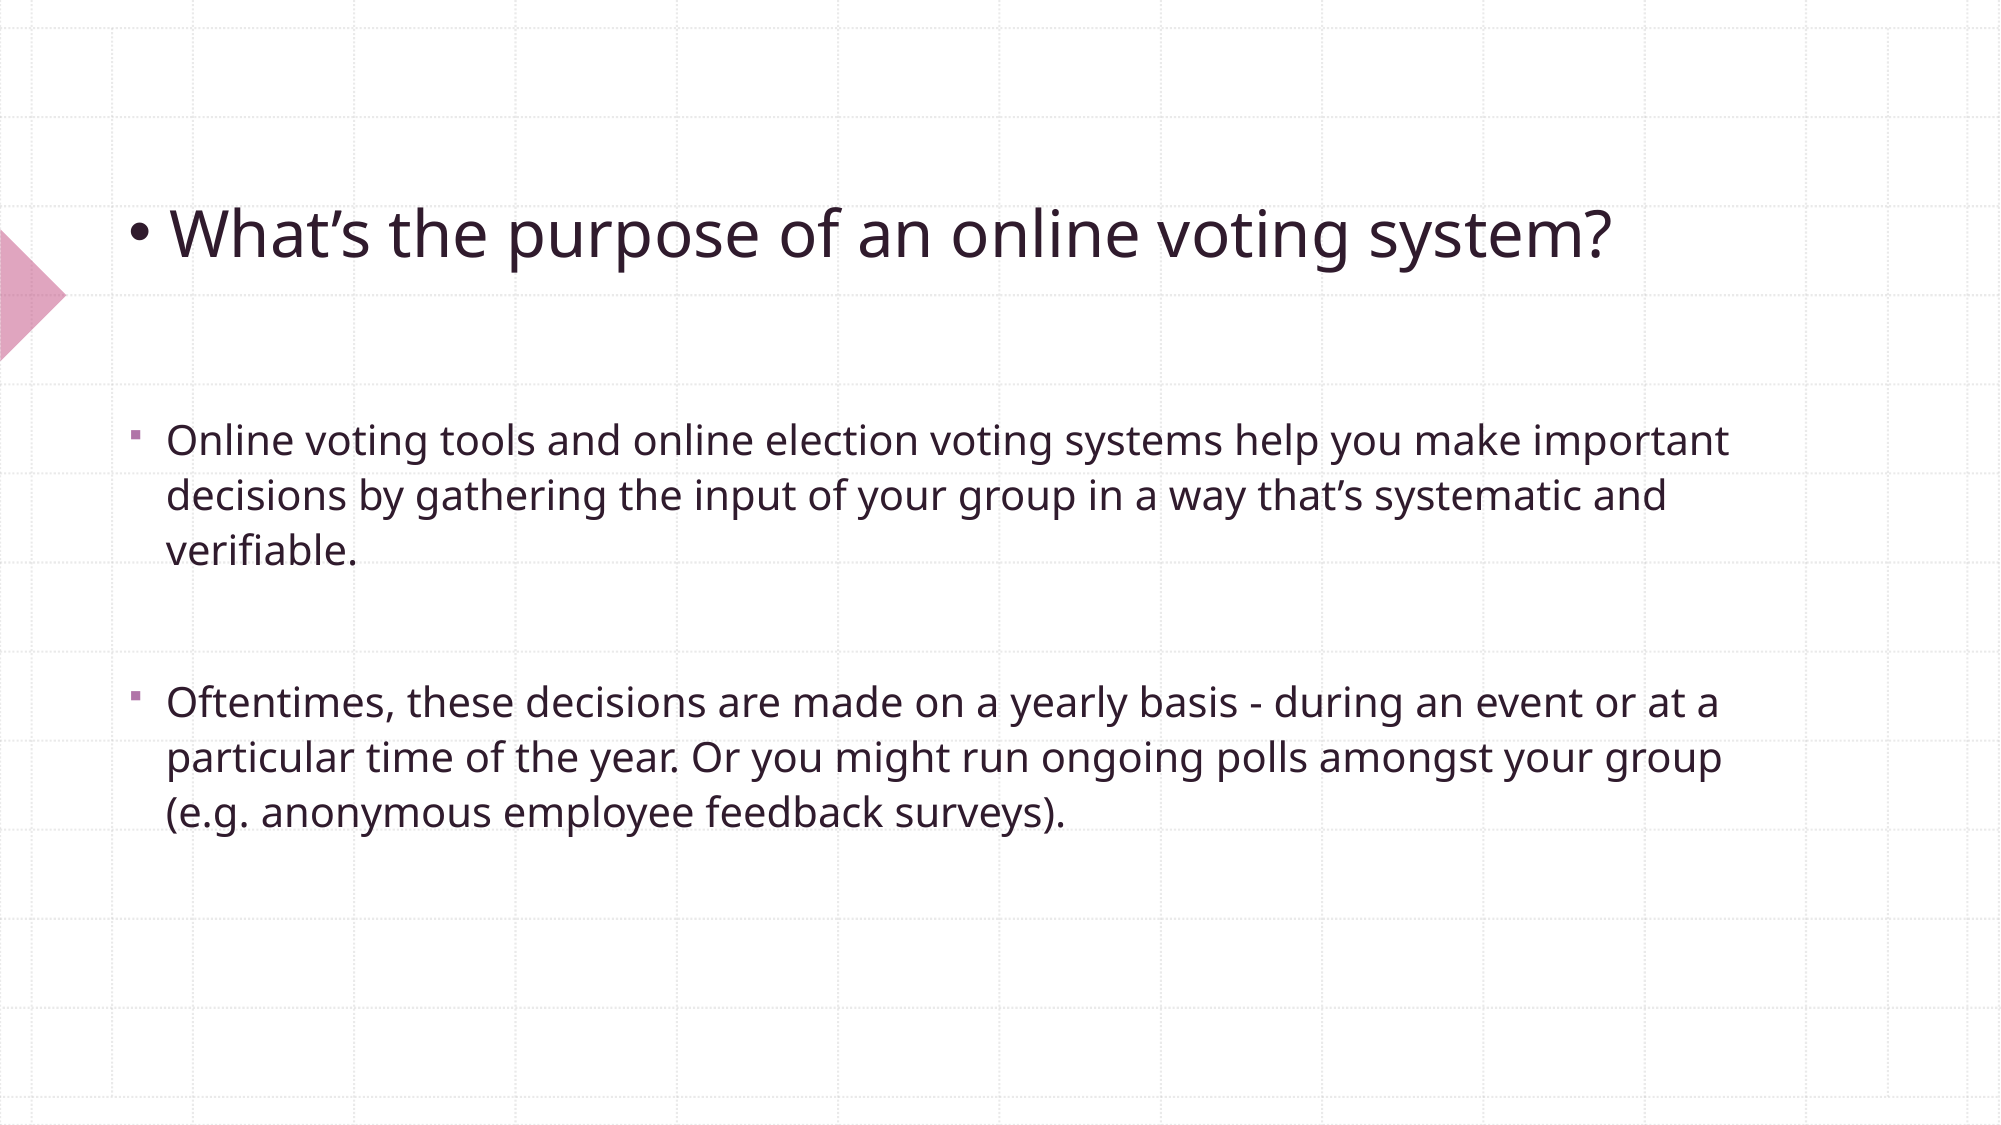

# What’s the purpose of an online voting system?
Online voting tools and online election voting systems help you make important decisions by gathering the input of your group in a way that’s systematic and verifiable.
Oftentimes, these decisions are made on a yearly basis - during an event or at a particular time of the year. Or you might run ongoing polls amongst your group (e.g. anonymous employee feedback surveys).